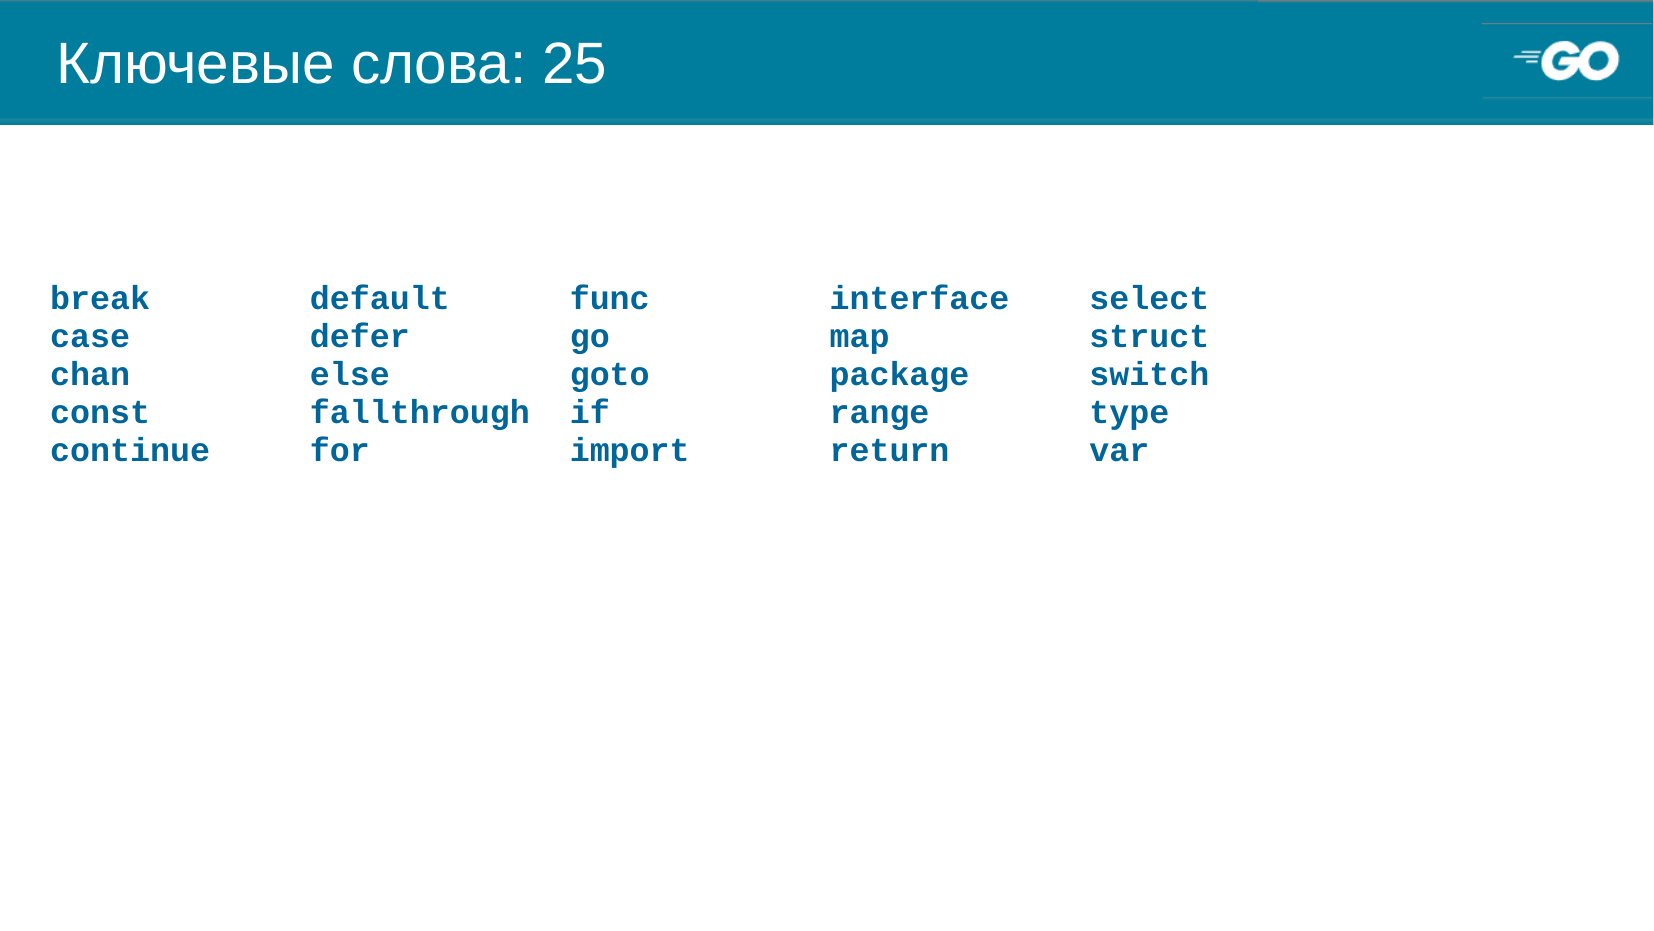

Ключевые слова: 25
break default func interface select
case defer go map struct
chan else goto package switch
const fallthrough if range type
continue for import return var